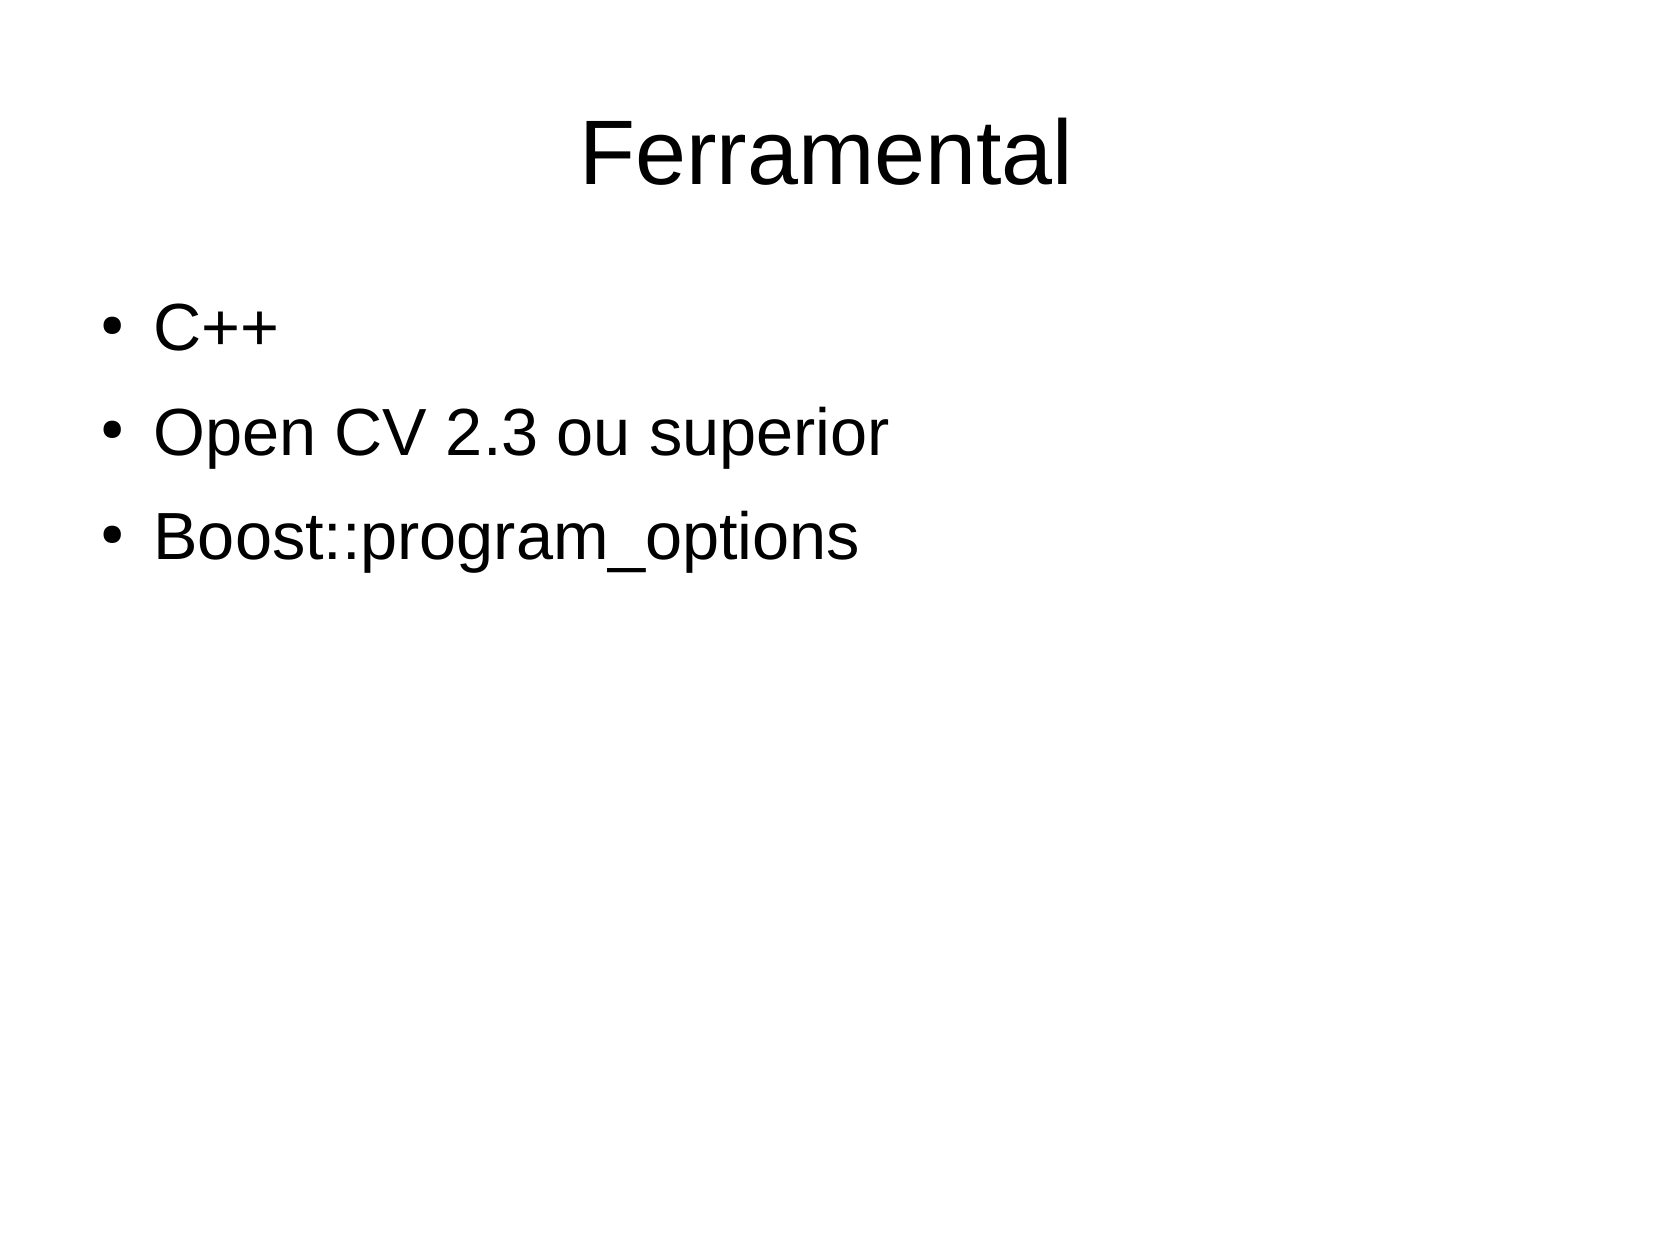

# Ferramental
C++
Open CV 2.3 ou superior
Boost::program_options